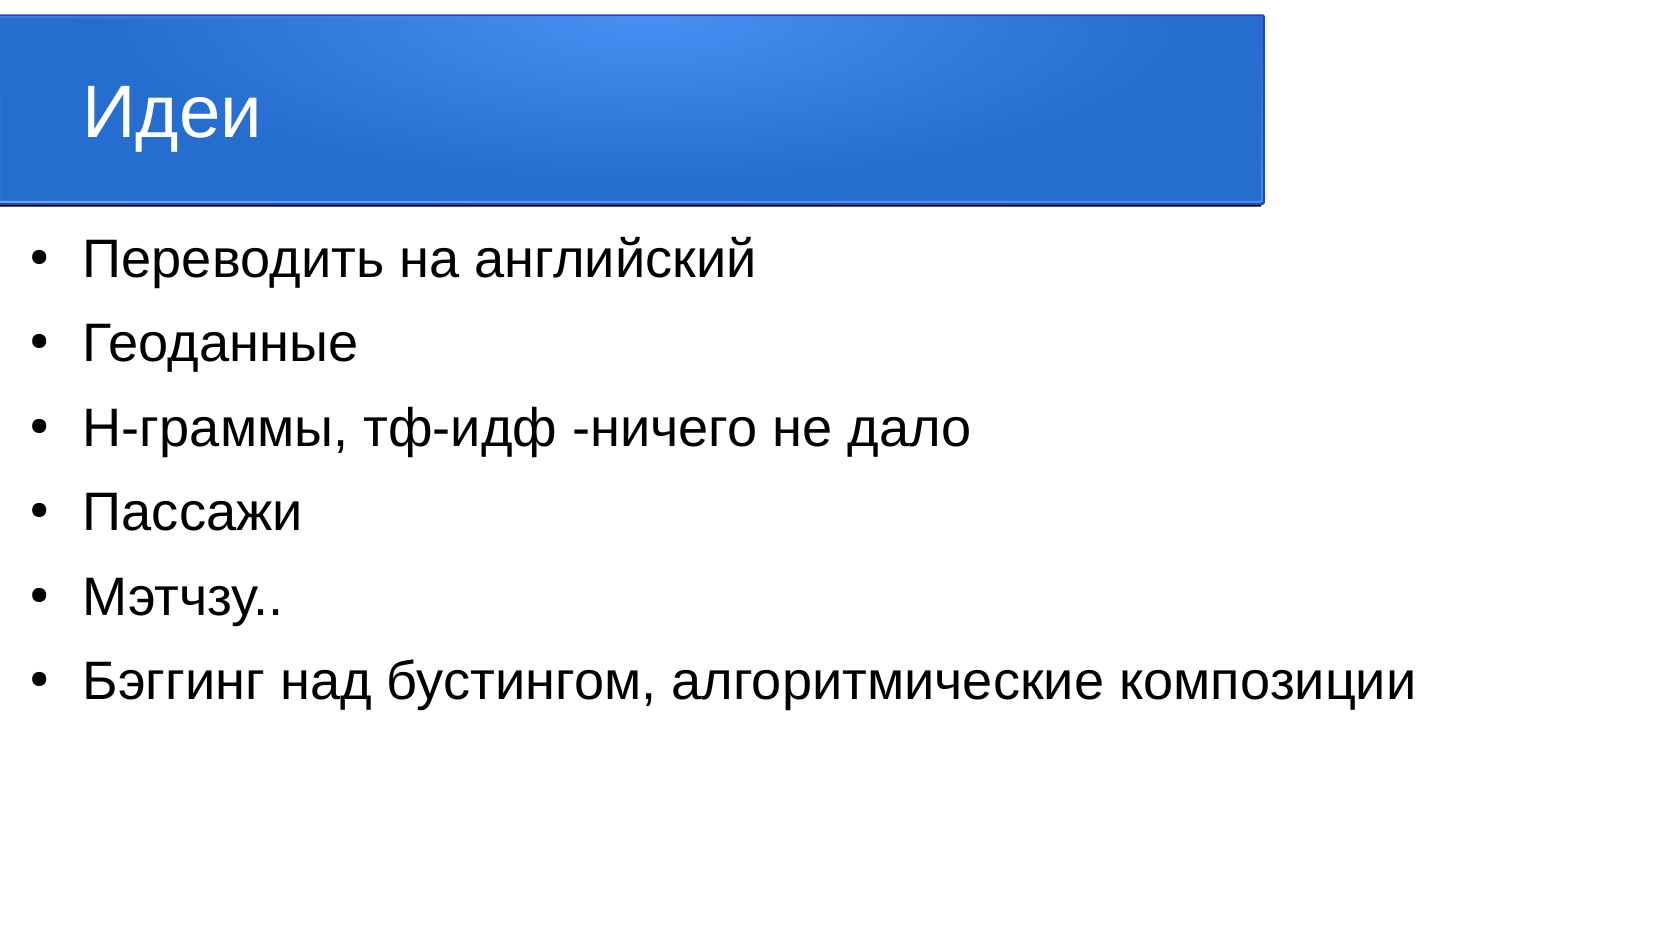

# Идеи
Переводить на английский
Геоданные
Н-граммы, тф-идф -ничего не дало
Пассажи
Мэтчзу..
Бэггинг над бустингом, алгоритмические композиции